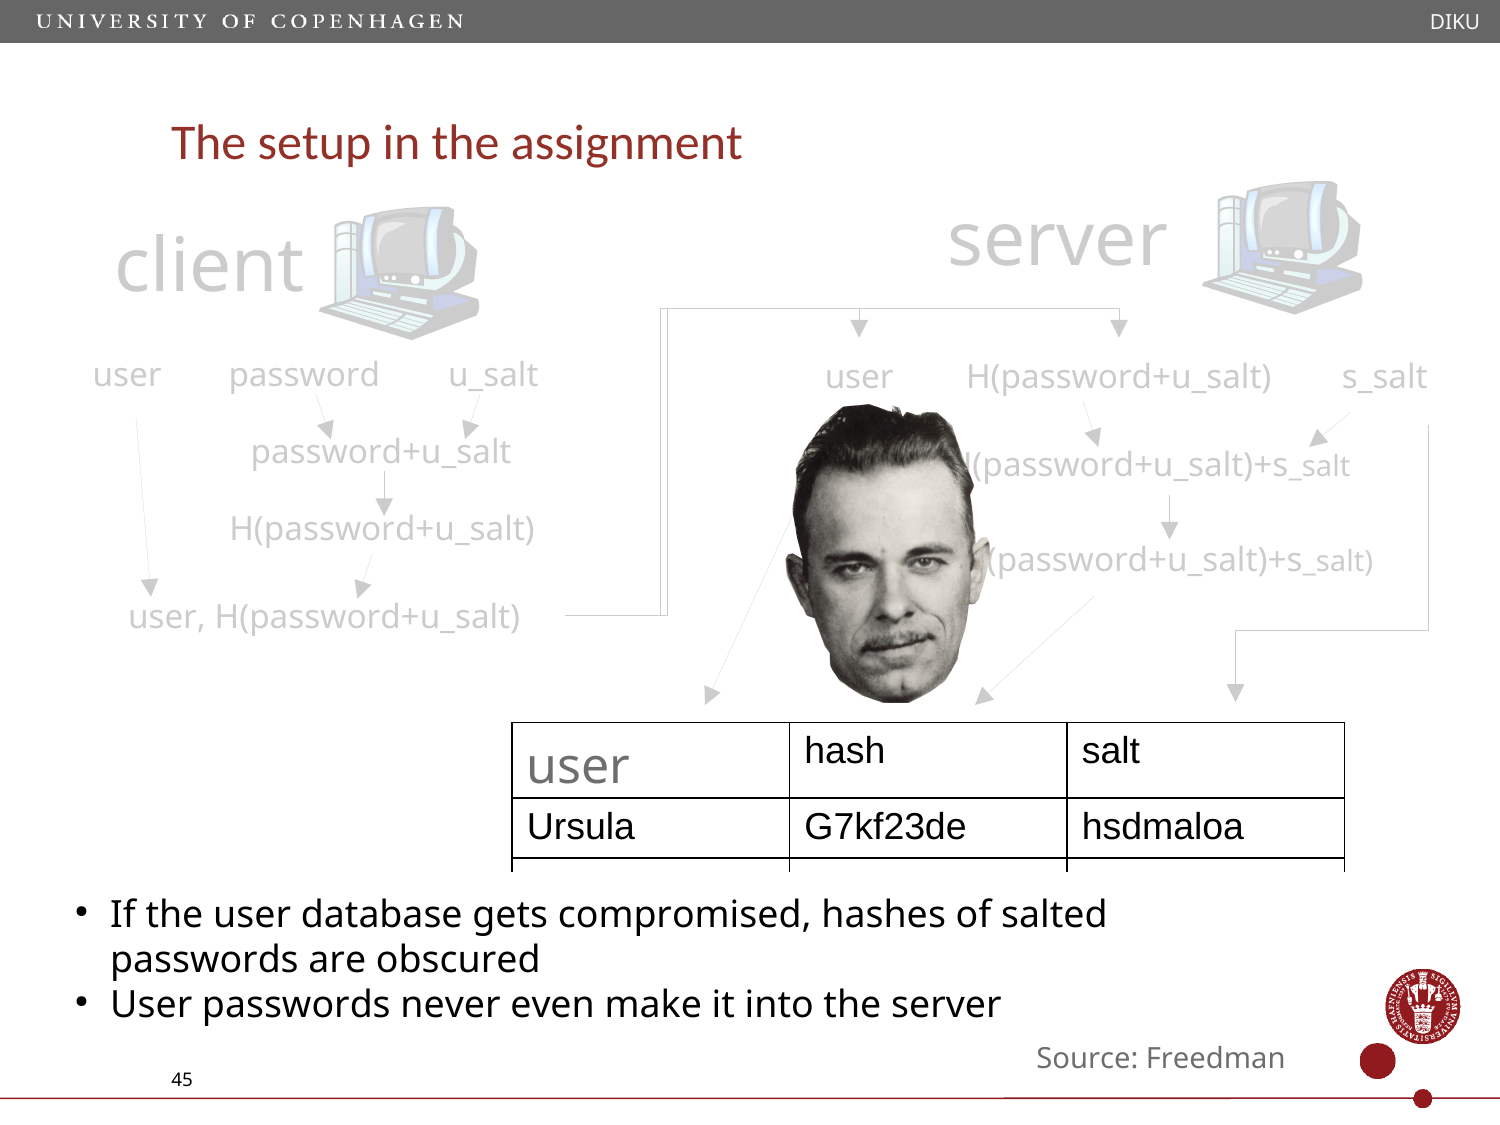

DIKU
The setup in the assignment
server
client
user
password
u_salt
user
H(password+u_salt)
s_salt
password+u_salt
H(password+u_salt)+s_salt
H(password+u_salt)
H(H(password+u_salt)+s_salt)
user, H(password+u_salt)
| user | hash | salt |
| --- | --- | --- |
| Ursula | G7kf23de | hsdmaloa |
| | | |
If the user database gets compromised, hashes of salted
passwords are obscured
User passwords never even make it into the server
Source: Freedman